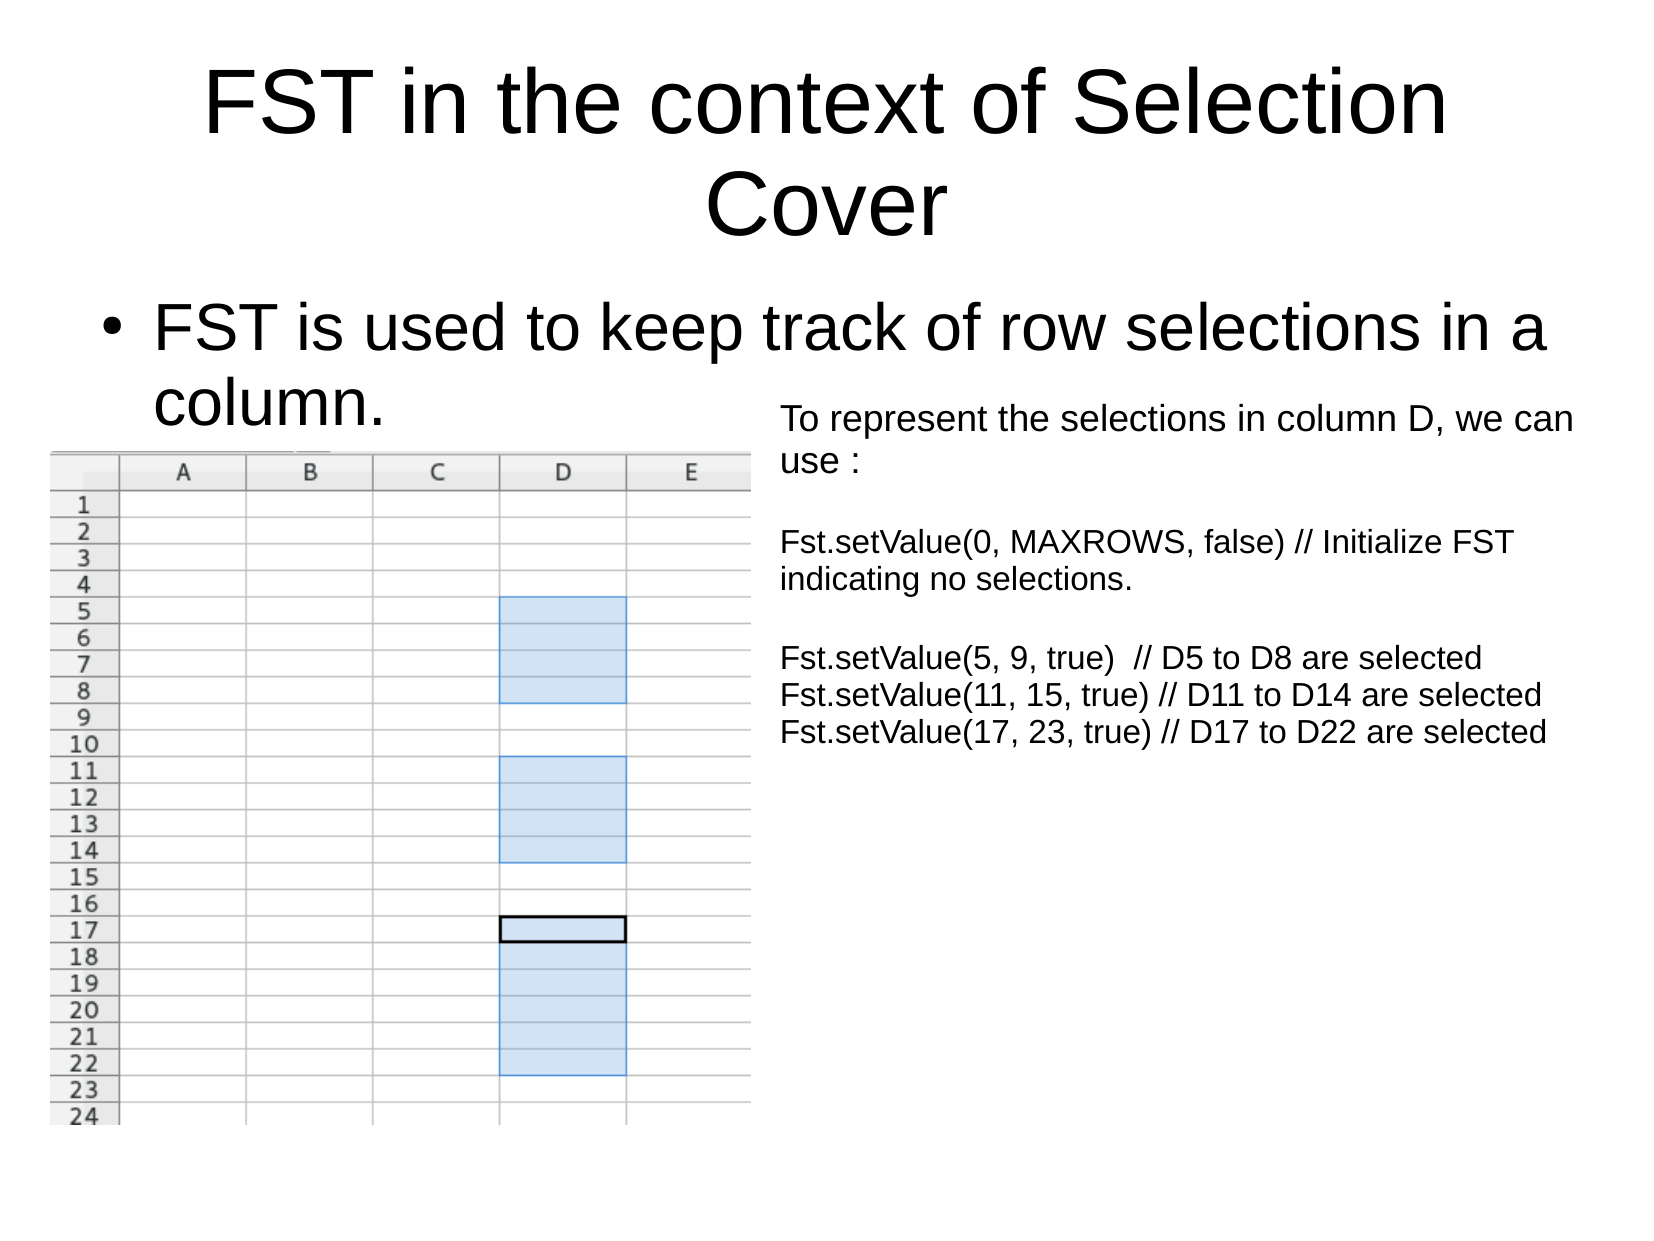

# FST in the context of Selection Cover
FST is used to keep track of row selections in a column.
To represent the selections in column D, we can use :
Fst.setValue(0, MAXROWS, false) // Initialize FST indicating no selections.
Fst.setValue(5, 9, true) // D5 to D8 are selected
Fst.setValue(11, 15, true) // D11 to D14 are selected
Fst.setValue(17, 23, true) // D17 to D22 are selected